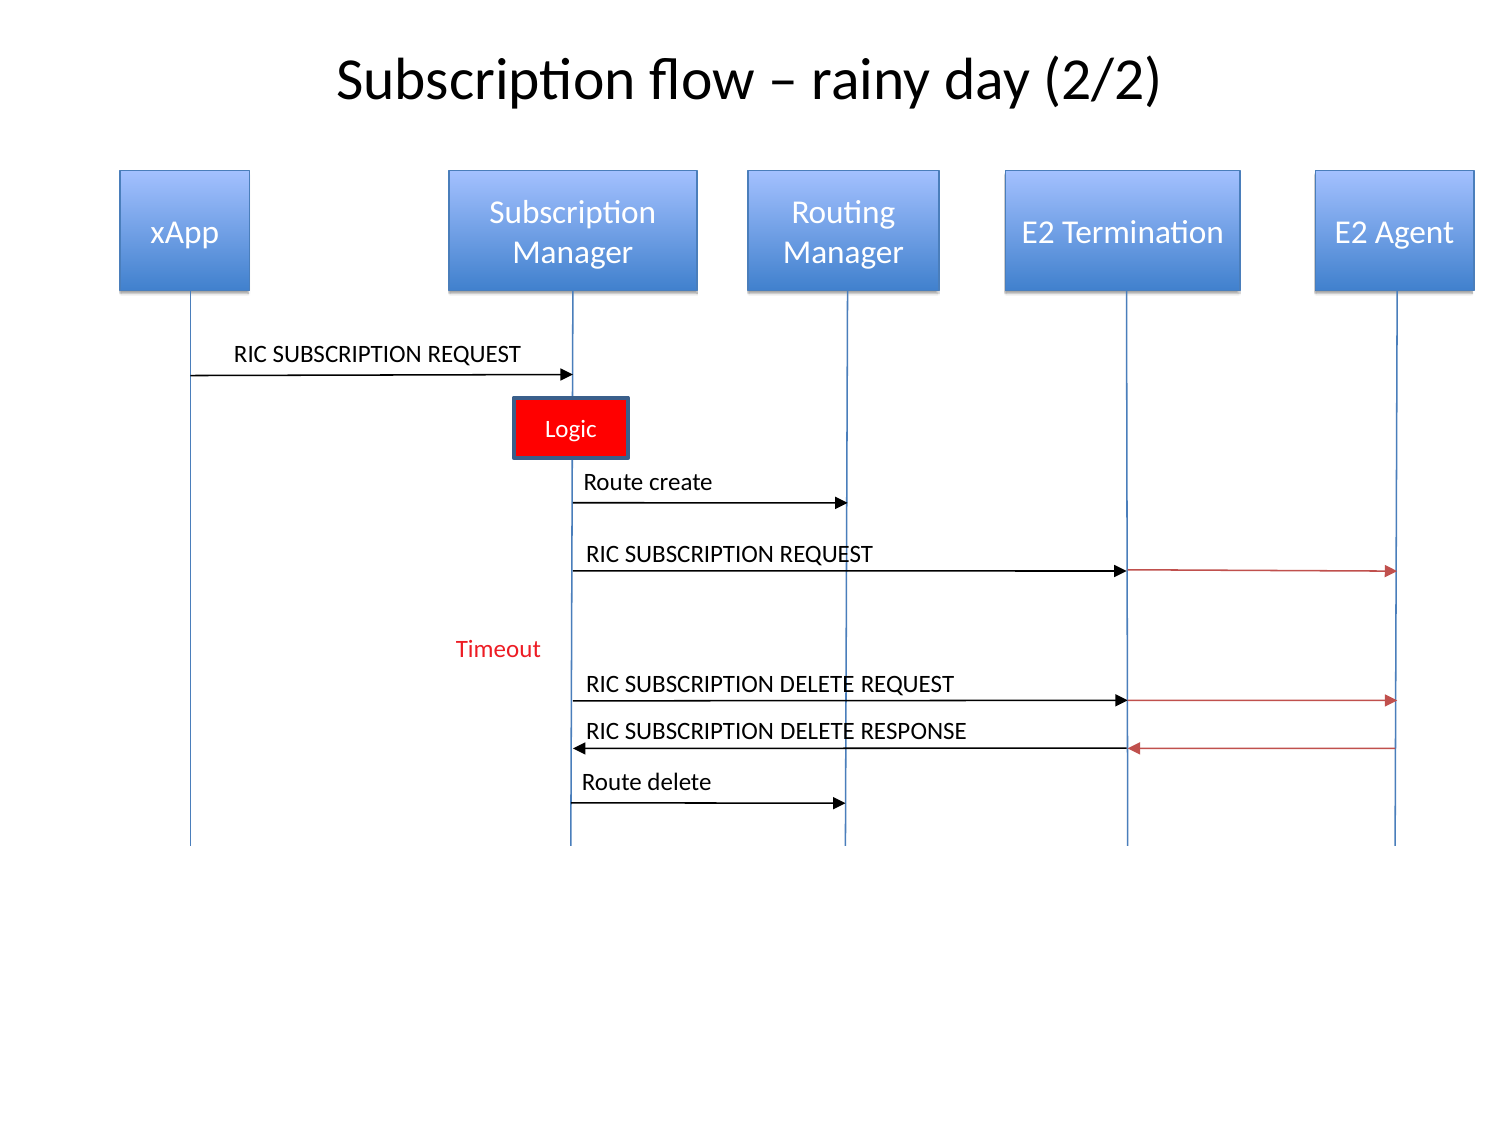

# Subscription flow – rainy day (2/2)
xApp
Subscription Manager
Routing
Manager
E2 Termination
E2 Agent
RIC SUBSCRIPTION REQUEST
 Logic
Route create
RIC SUBSCRIPTION REQUEST
Timeout
RIC SUBSCRIPTION DELETE REQUEST
RIC SUBSCRIPTION DELETE RESPONSE
Route delete